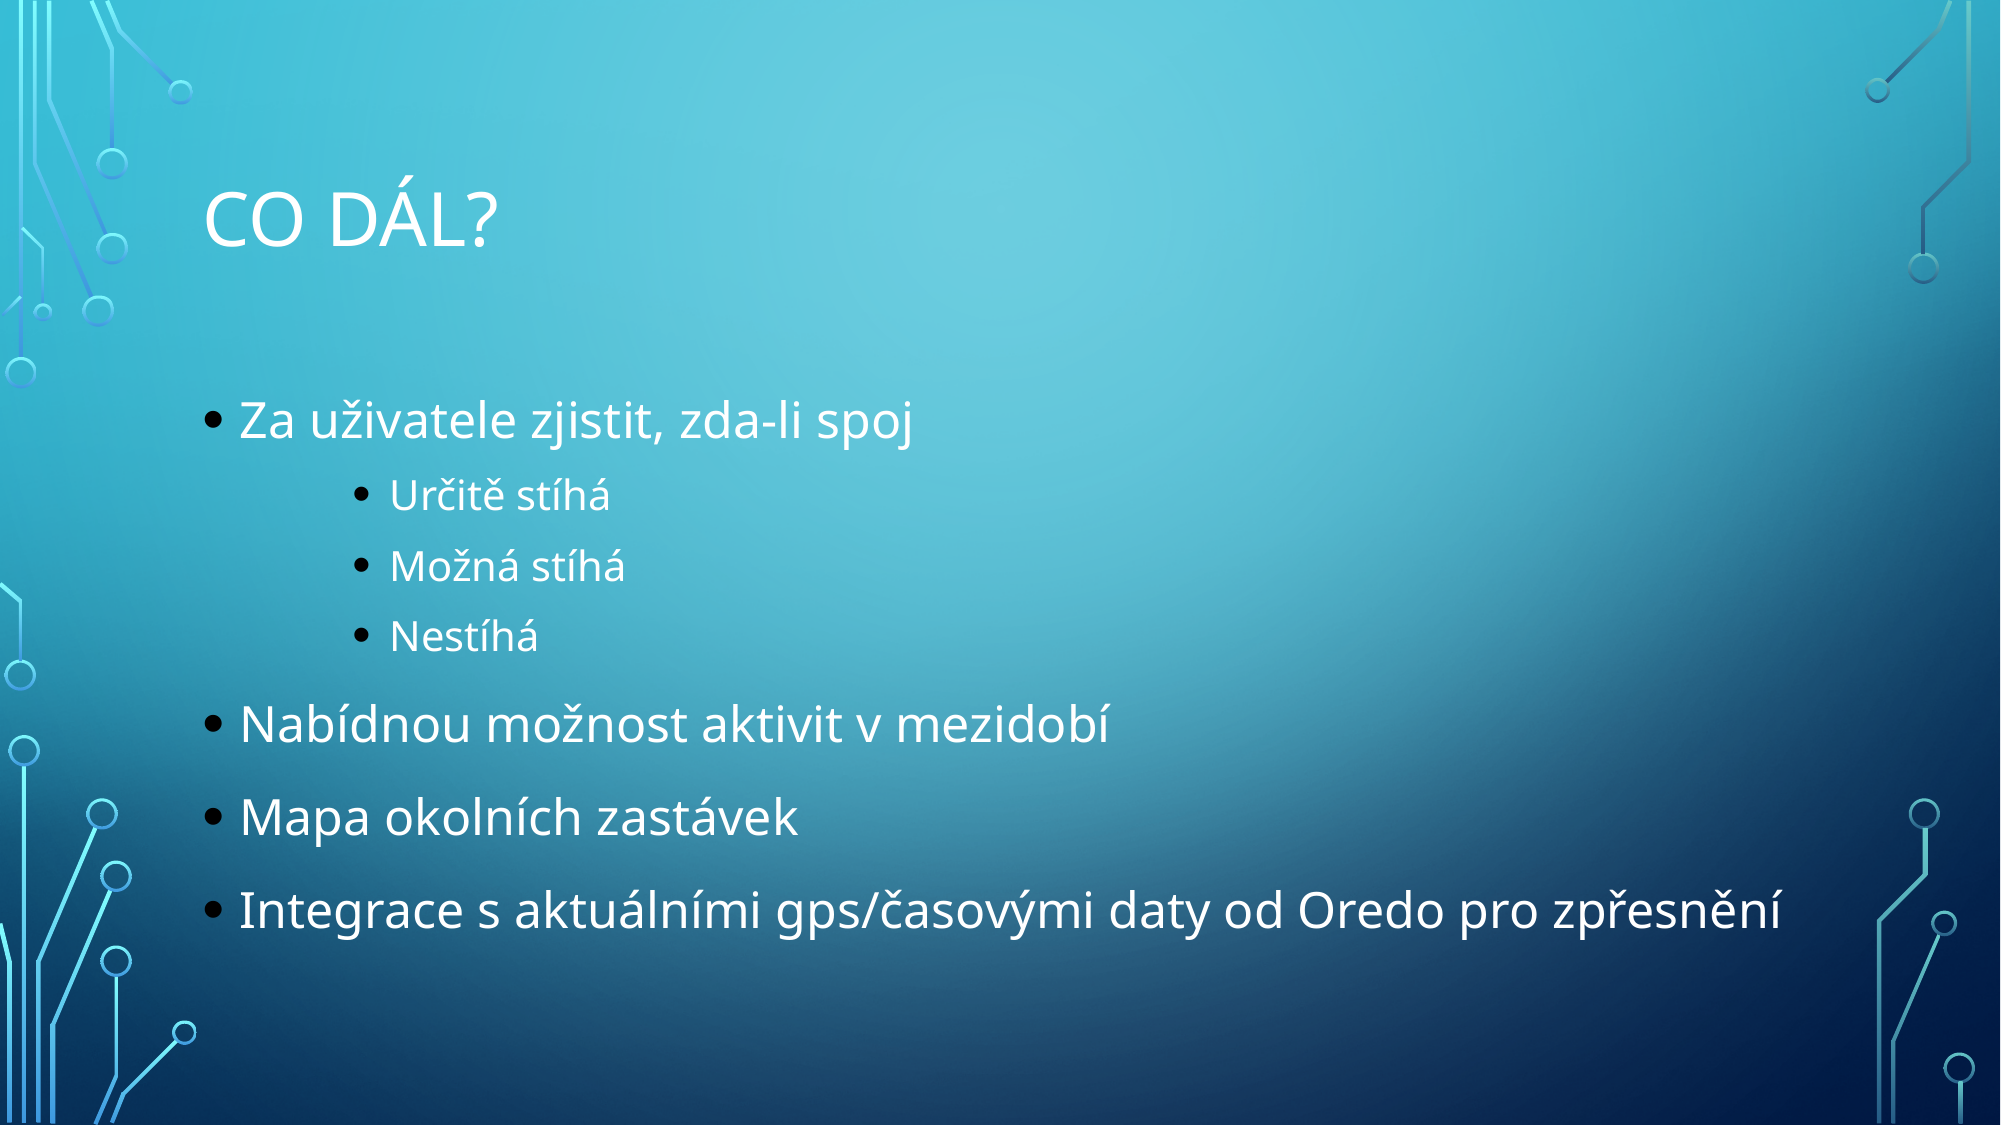

# Co dál?
Za uživatele zjistit, zda-li spoj
Určitě stíhá
Možná stíhá
Nestíhá
Nabídnou možnost aktivit v mezidobí
Mapa okolních zastávek
Integrace s aktuálními gps/časovými daty od Oredo pro zpřesnění